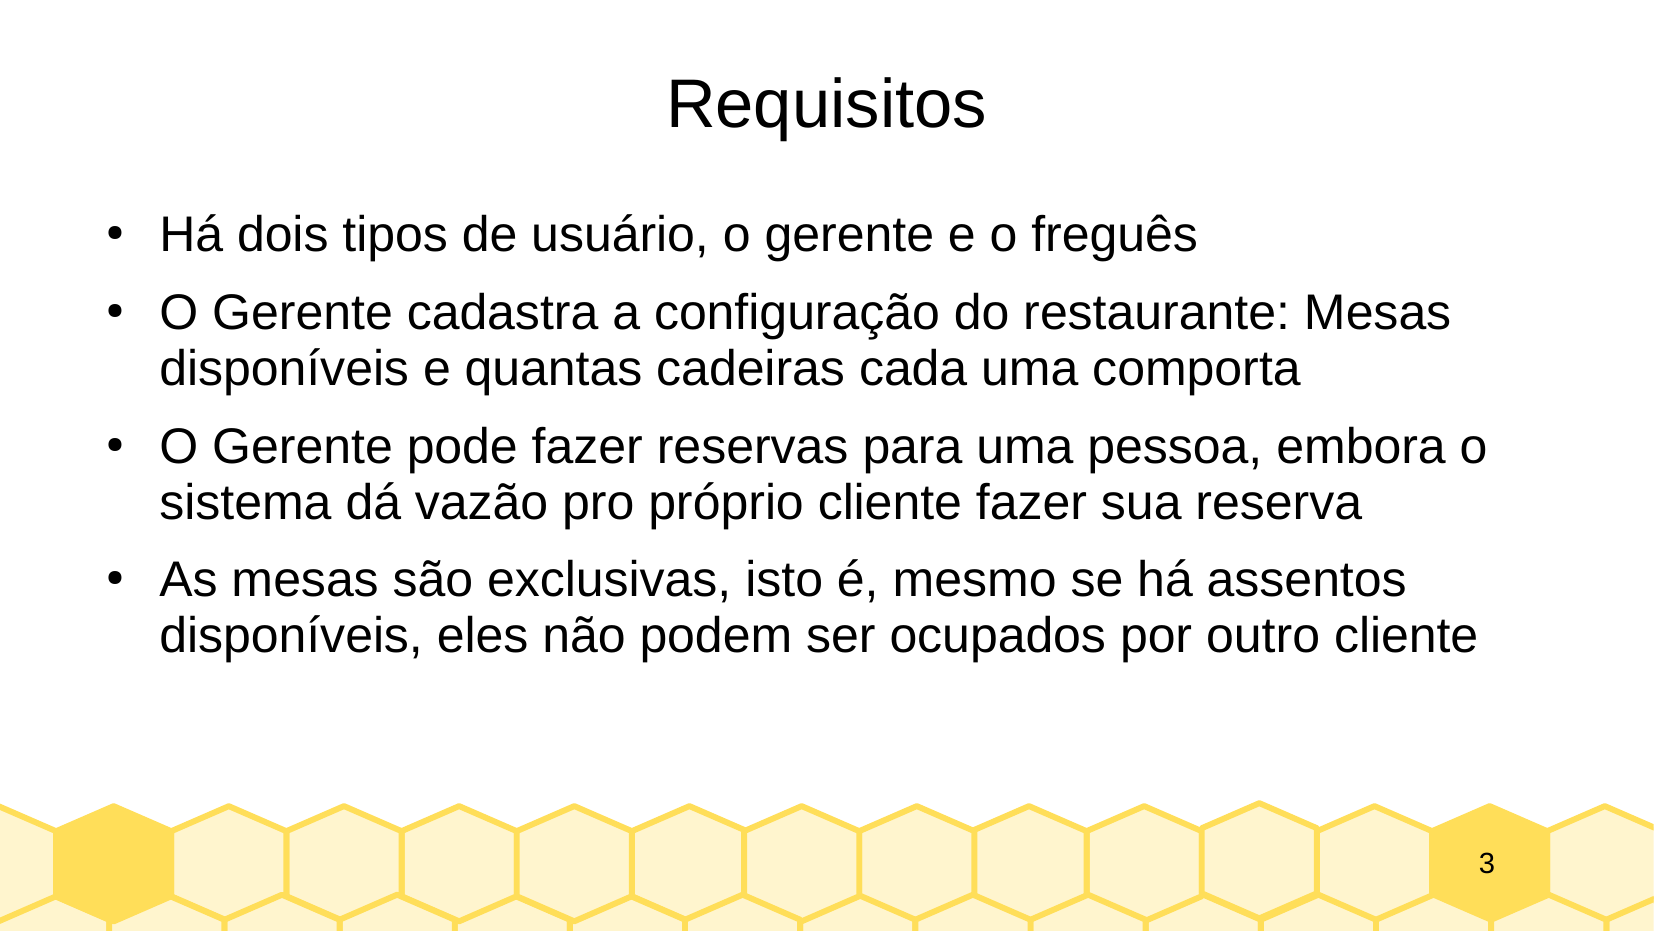

# Requisitos
Há dois tipos de usuário, o gerente e o freguês
O Gerente cadastra a configuração do restaurante: Mesas disponíveis e quantas cadeiras cada uma comporta
O Gerente pode fazer reservas para uma pessoa, embora o sistema dá vazão pro próprio cliente fazer sua reserva
As mesas são exclusivas, isto é, mesmo se há assentos disponíveis, eles não podem ser ocupados por outro cliente